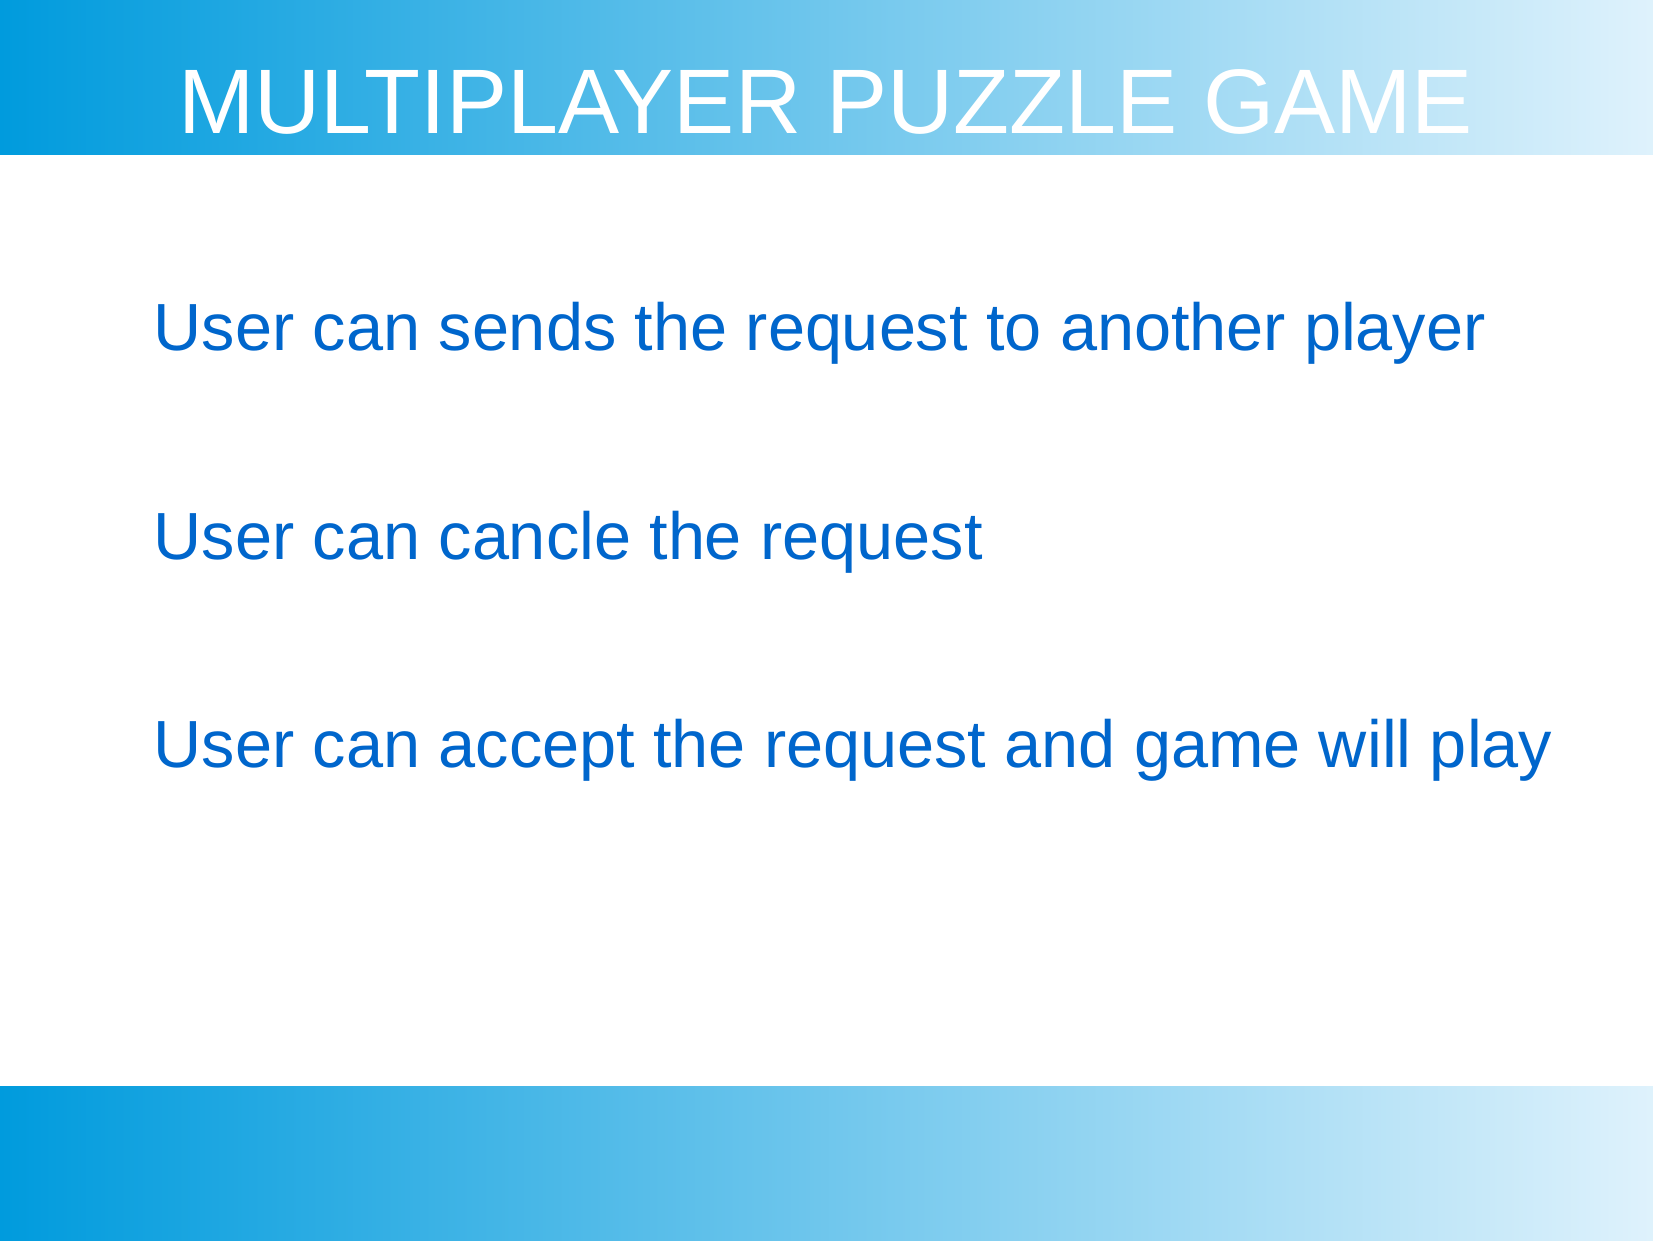

# MULTIPLAYER PUZZLE GAME
User can sends the request to another player
User can cancle the request
User can accept the request and game will play